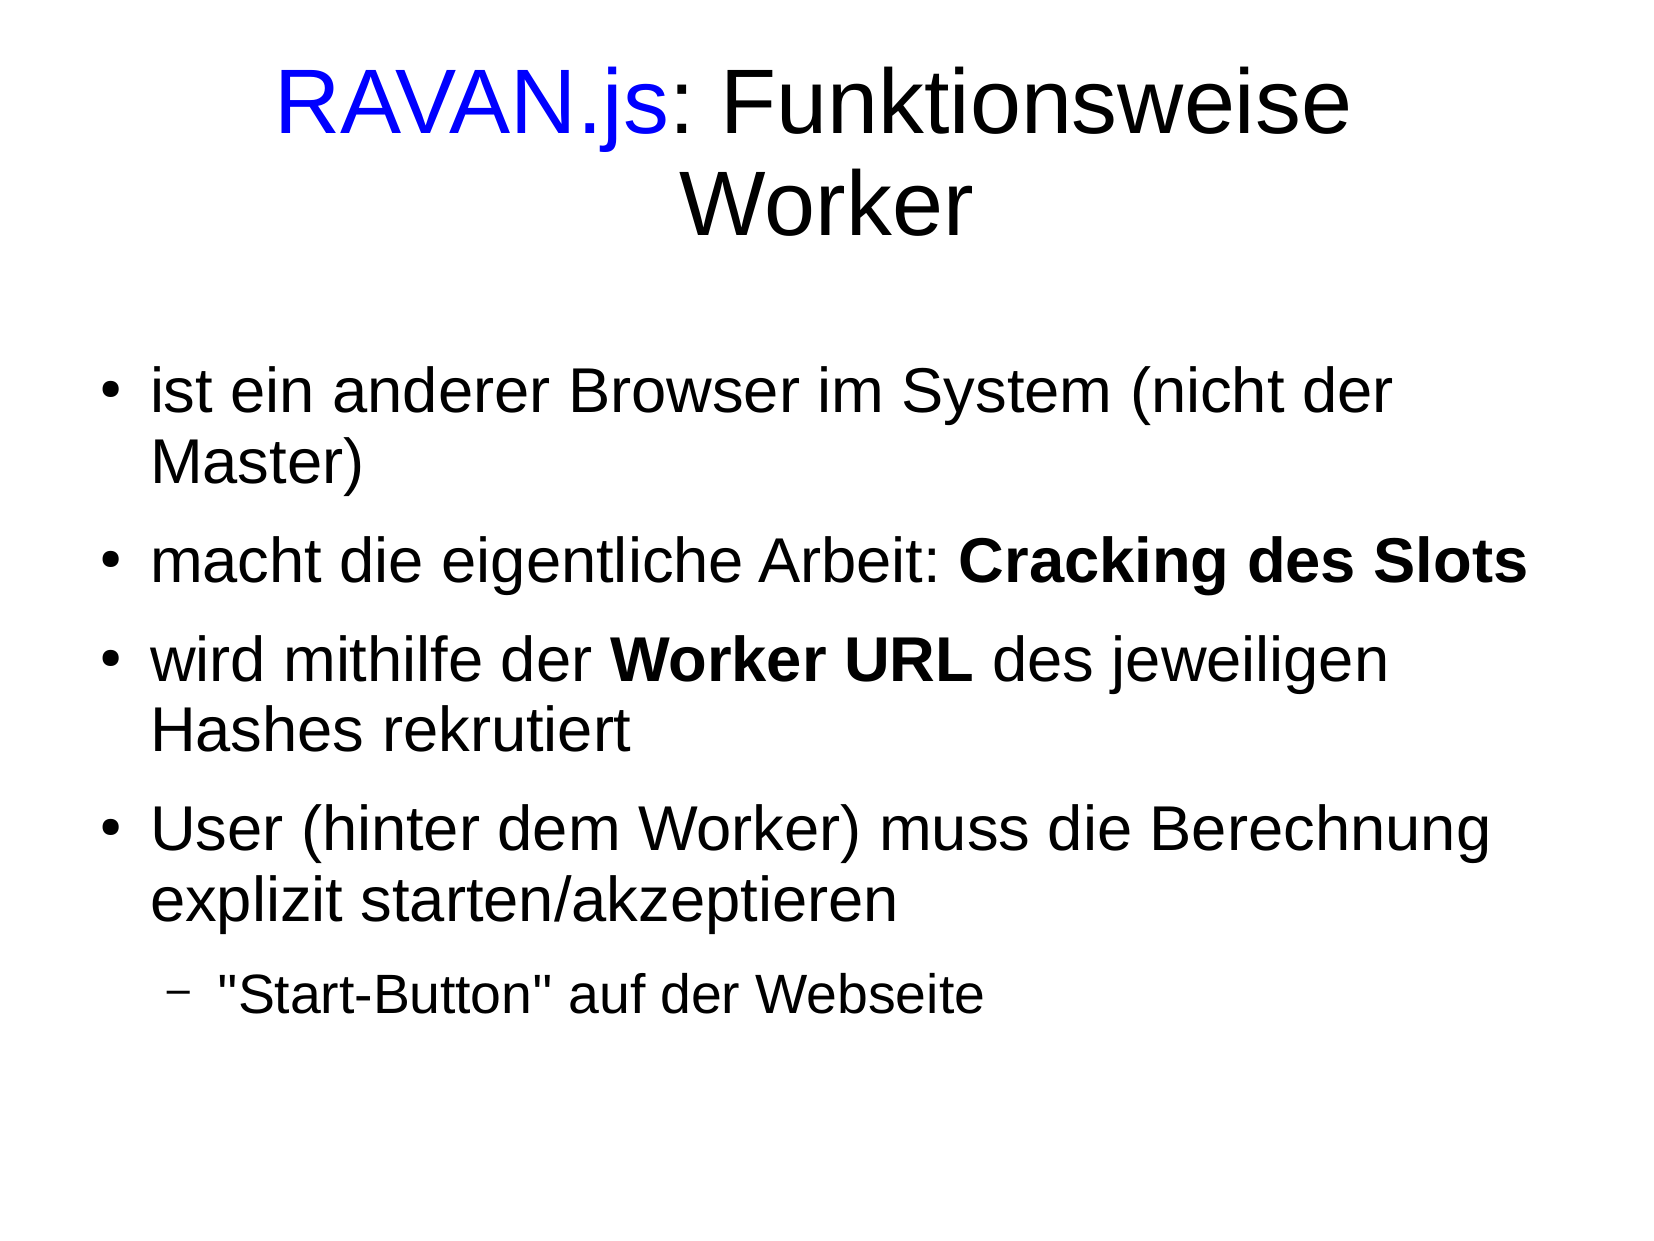

# RAVAN.js: Funktionsweise Worker
ist ein anderer Browser im System (nicht der Master)
macht die eigentliche Arbeit: Cracking des Slots
wird mithilfe der Worker URL des jeweiligen Hashes rekrutiert
User (hinter dem Worker) muss die Berechnung explizit starten/akzeptieren
''Start-Button'' auf der Webseite